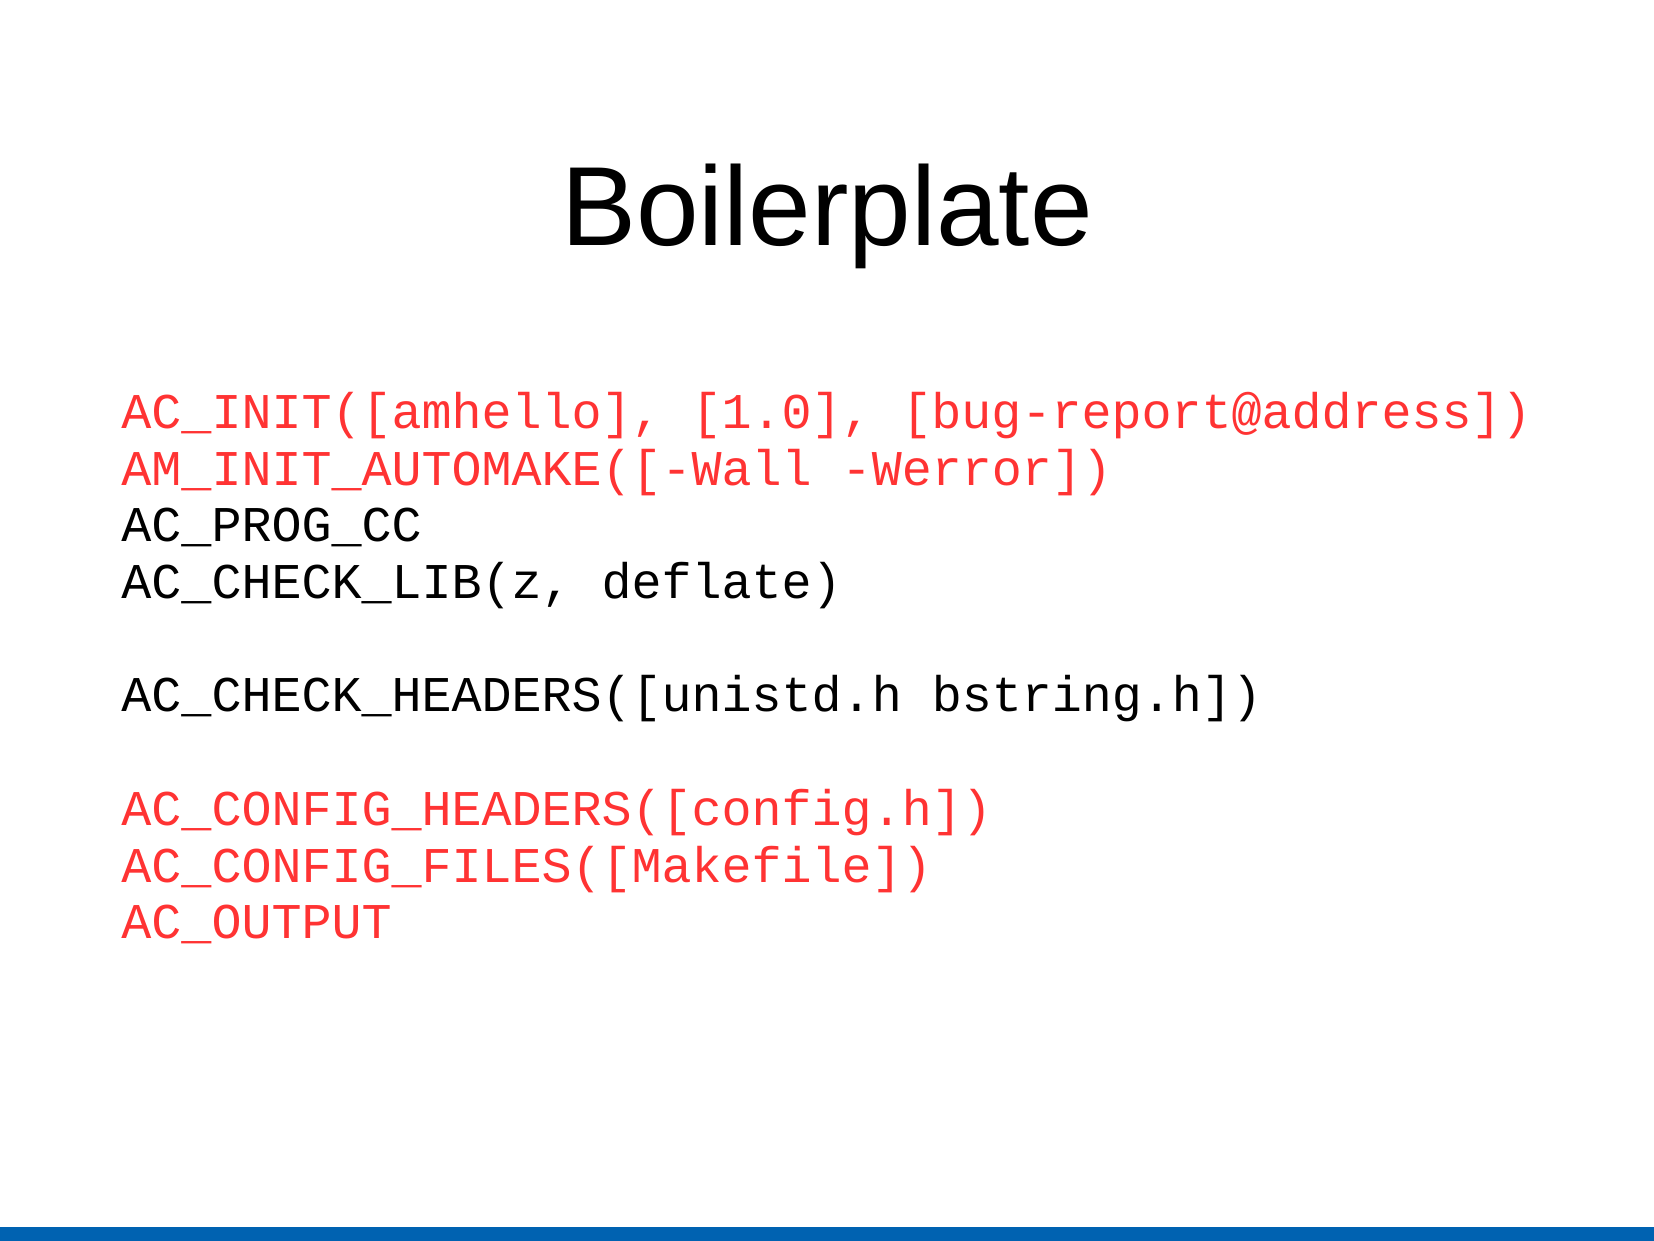

# Boilerplate
AC_INIT([amhello], [1.0], [bug-report@address])
AM_INIT_AUTOMAKE([-Wall -Werror])
AC_PROG_CC
AC_CHECK_LIB(z, deflate)
AC_CHECK_HEADERS([unistd.h bstring.h])
AC_CONFIG_HEADERS([config.h])
AC_CONFIG_FILES([Makefile])
AC_OUTPUT